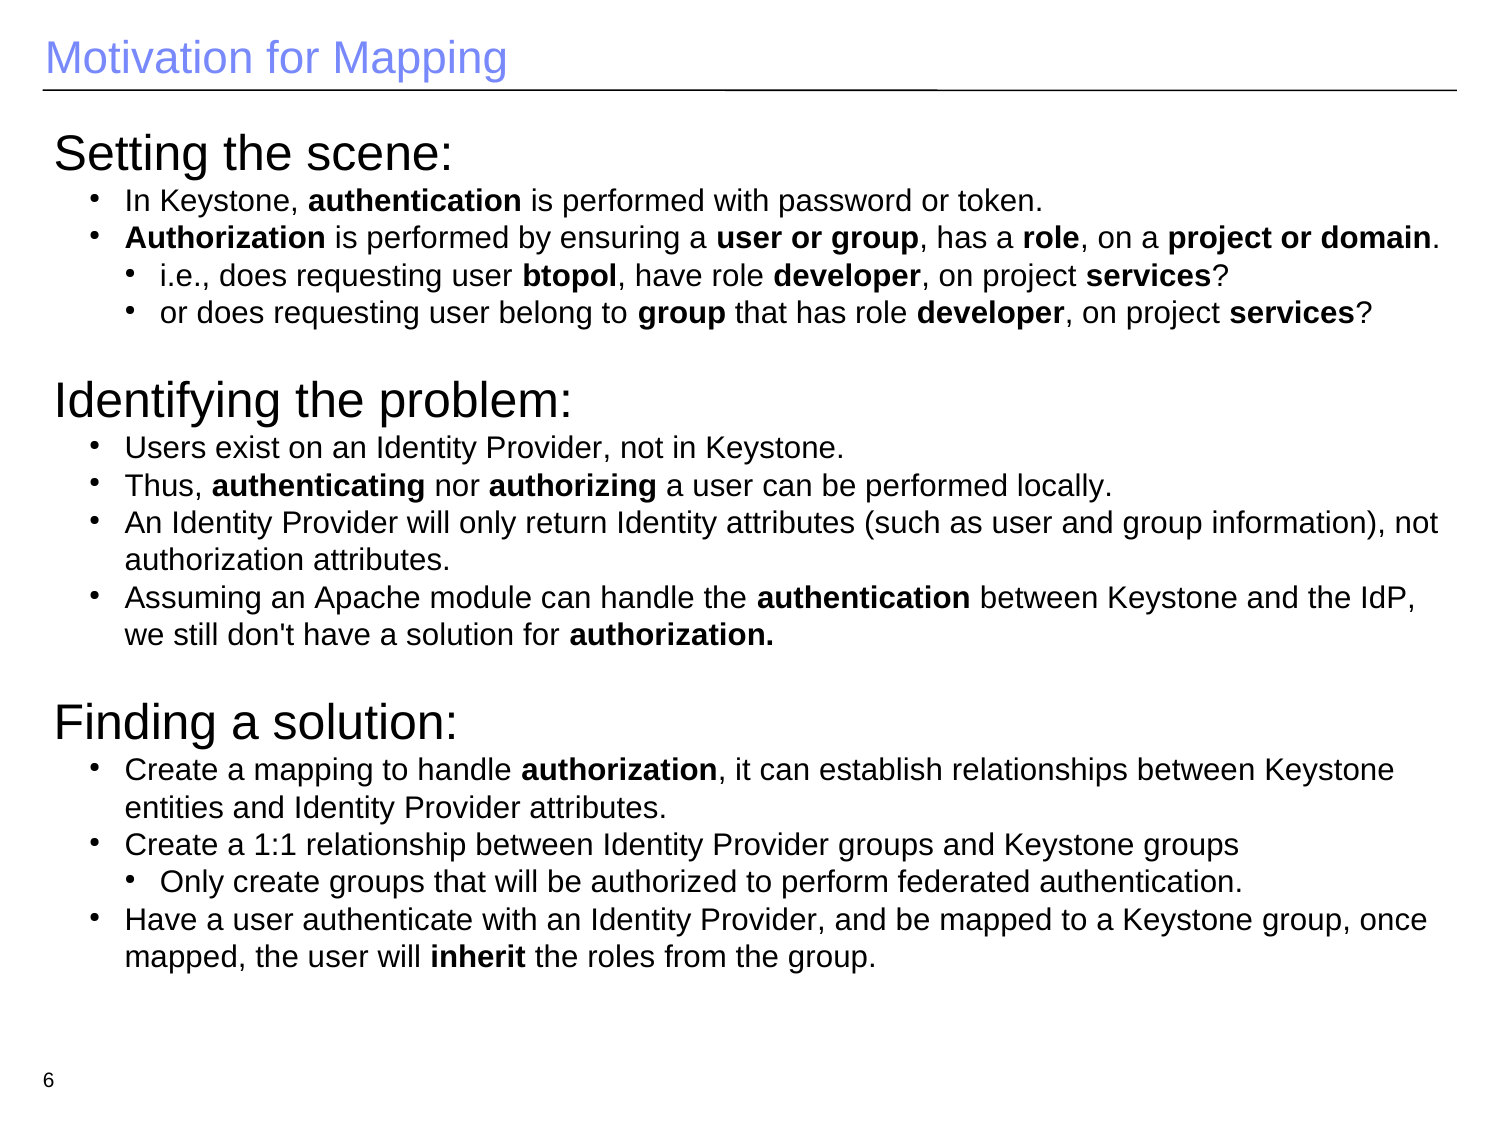

Motivation for Mapping
Setting the scene:
In Keystone, authentication is performed with password or token.
Authorization is performed by ensuring a user or group, has a role, on a project or domain.
i.e., does requesting user btopol, have role developer, on project services?
or does requesting user belong to group that has role developer, on project services?
Identifying the problem:
Users exist on an Identity Provider, not in Keystone.
Thus, authenticating nor authorizing a user can be performed locally.
An Identity Provider will only return Identity attributes (such as user and group information), not authorization attributes.
Assuming an Apache module can handle the authentication between Keystone and the IdP, we still don't have a solution for authorization.
Finding a solution:
Create a mapping to handle authorization, it can establish relationships between Keystone entities and Identity Provider attributes.
Create a 1:1 relationship between Identity Provider groups and Keystone groups
Only create groups that will be authorized to perform federated authentication.
Have a user authenticate with an Identity Provider, and be mapped to a Keystone group, once mapped, the user will inherit the roles from the group.